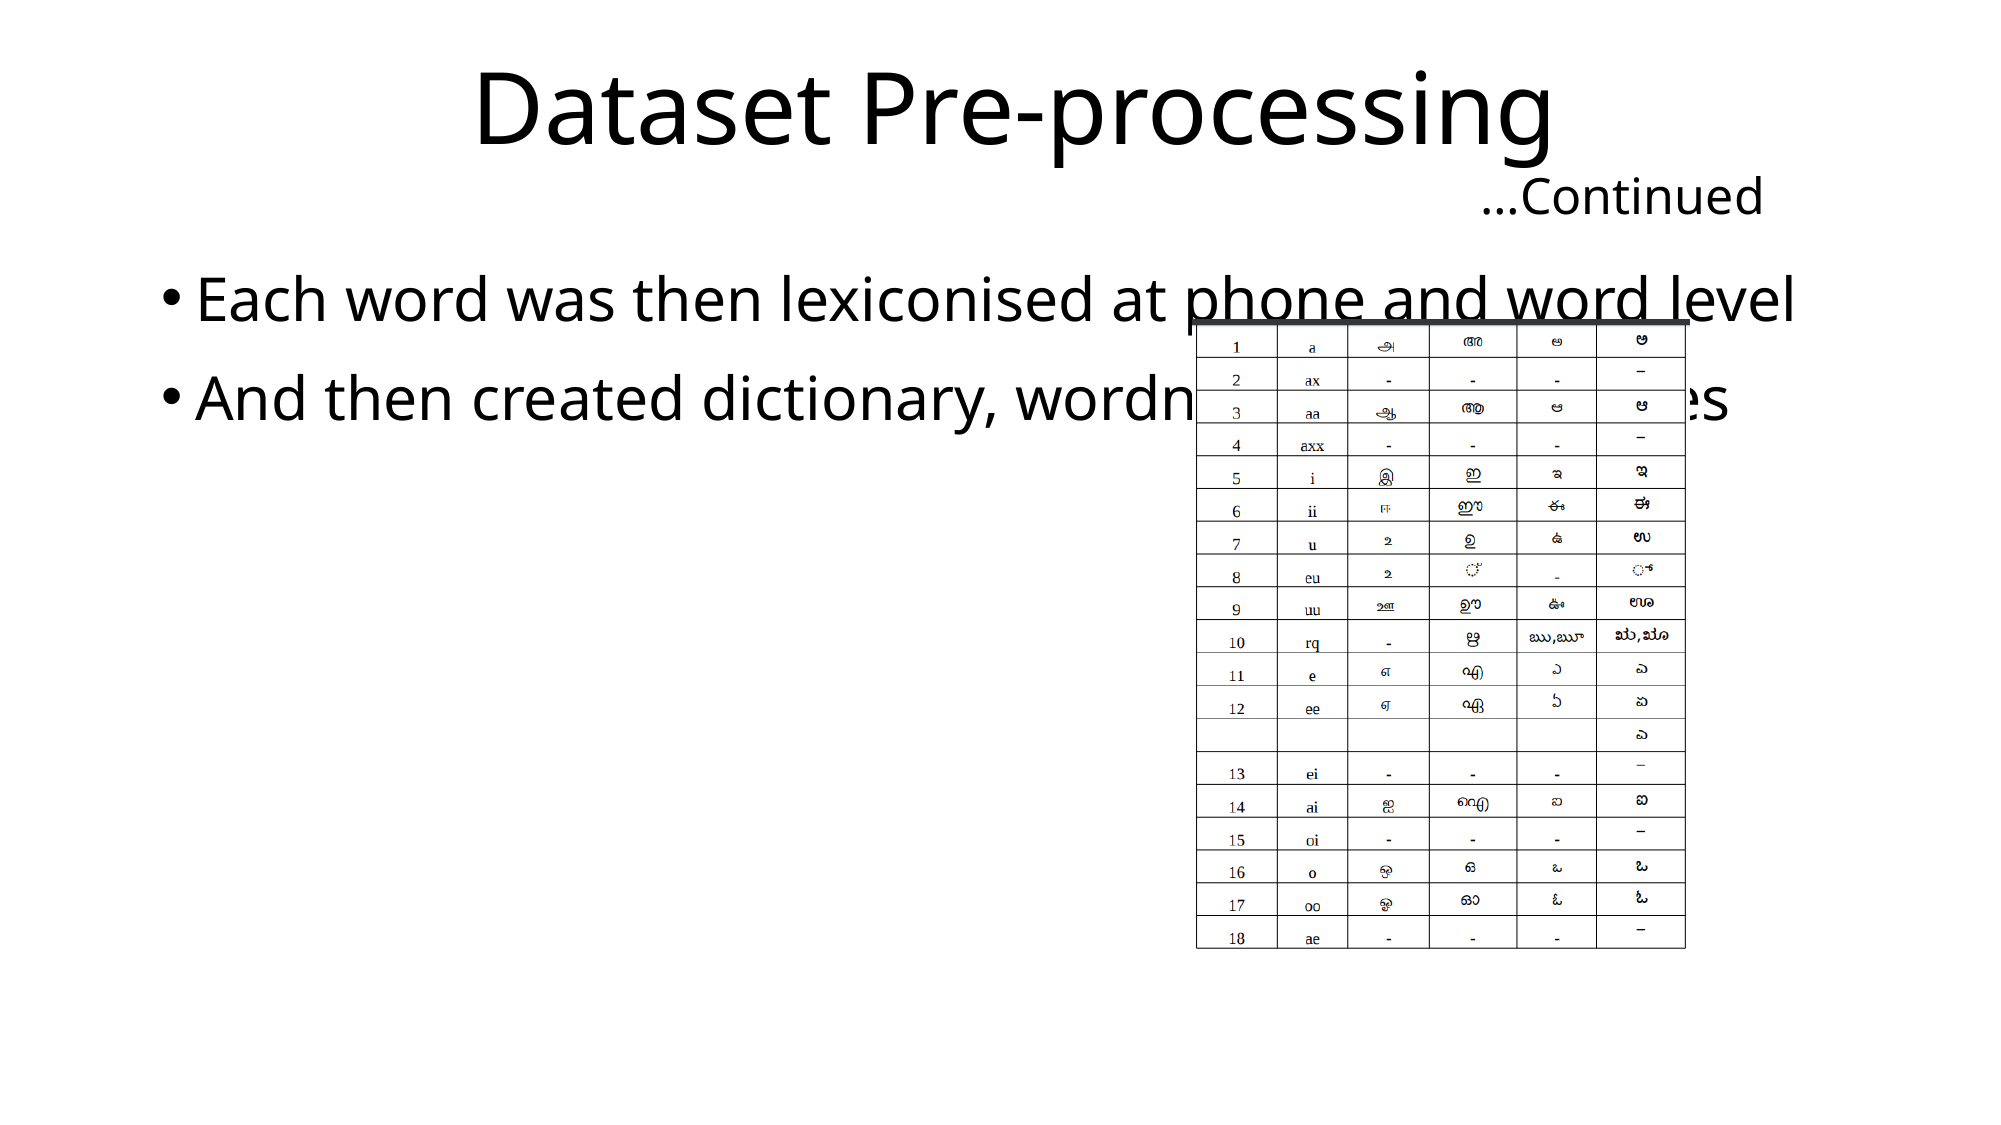

Dataset Pre-processing
…Continued
Each word was then lexiconised at phone and word level
And then created dictionary, wordnet and bigram files